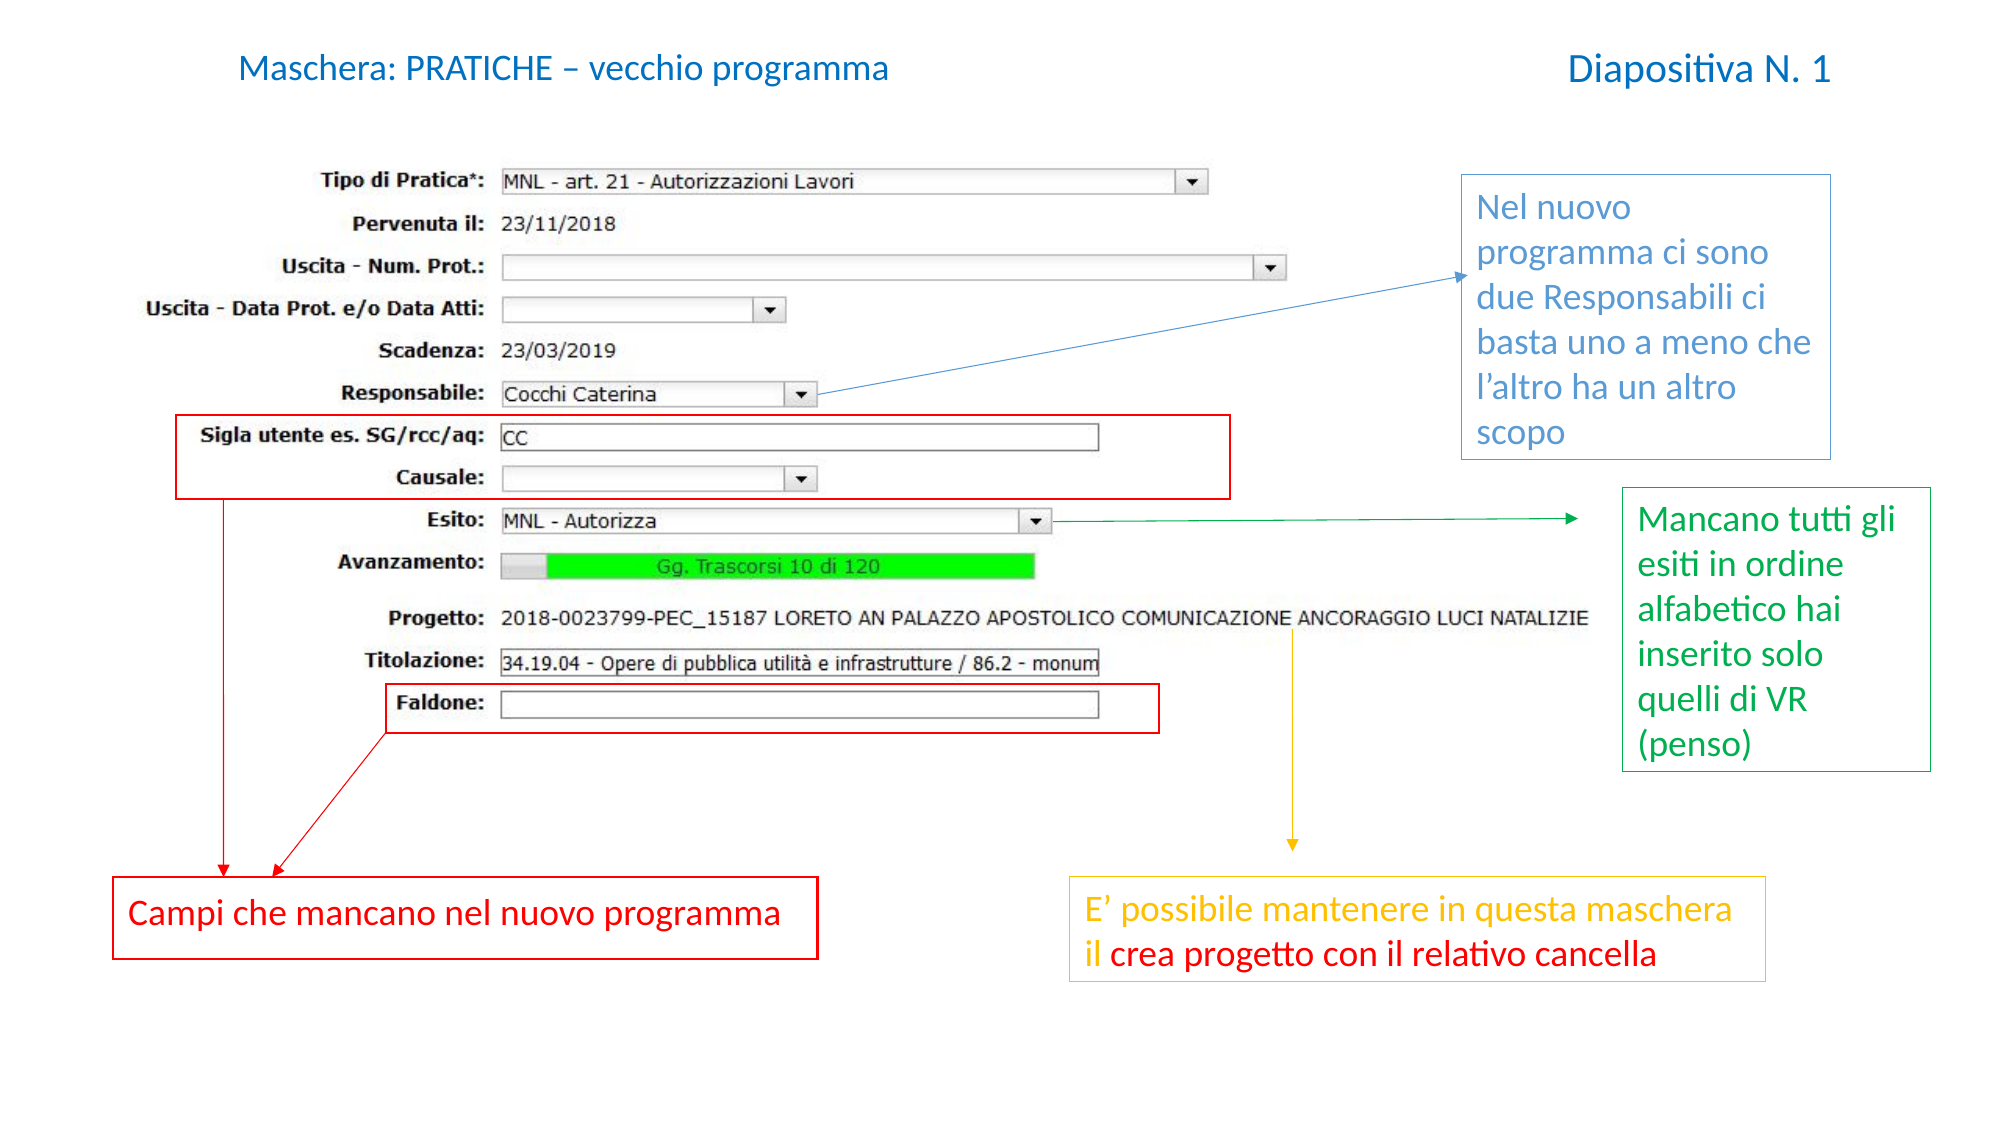

Diapositiva N. 1
Maschera: PRATICHE – vecchio programma
Nel nuovo programma ci sono due Responsabili ci basta uno a meno che l’altro ha un altro scopo
Mancano tutti gli esiti in ordine alfabetico hai inserito solo quelli di VR (penso)
E’ possibile mantenere in questa maschera il crea progetto con il relativo cancella
Campi che mancano nel nuovo programma